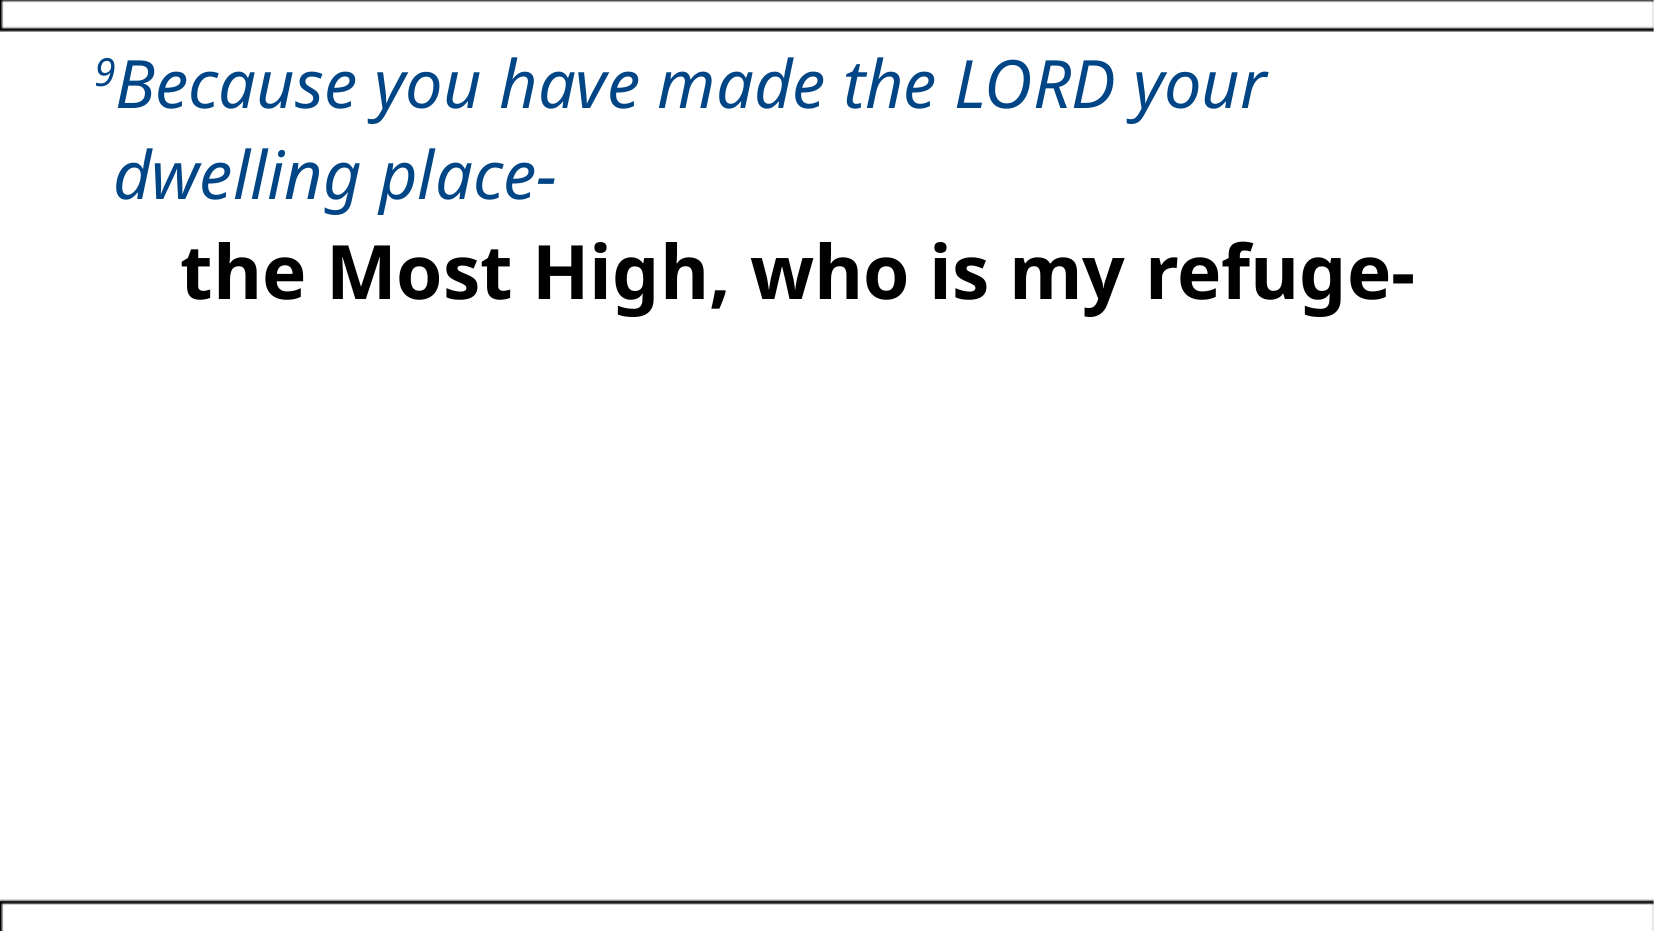

9Because you have made the LORD your dwelling place-
 the Most High, who is my refuge-